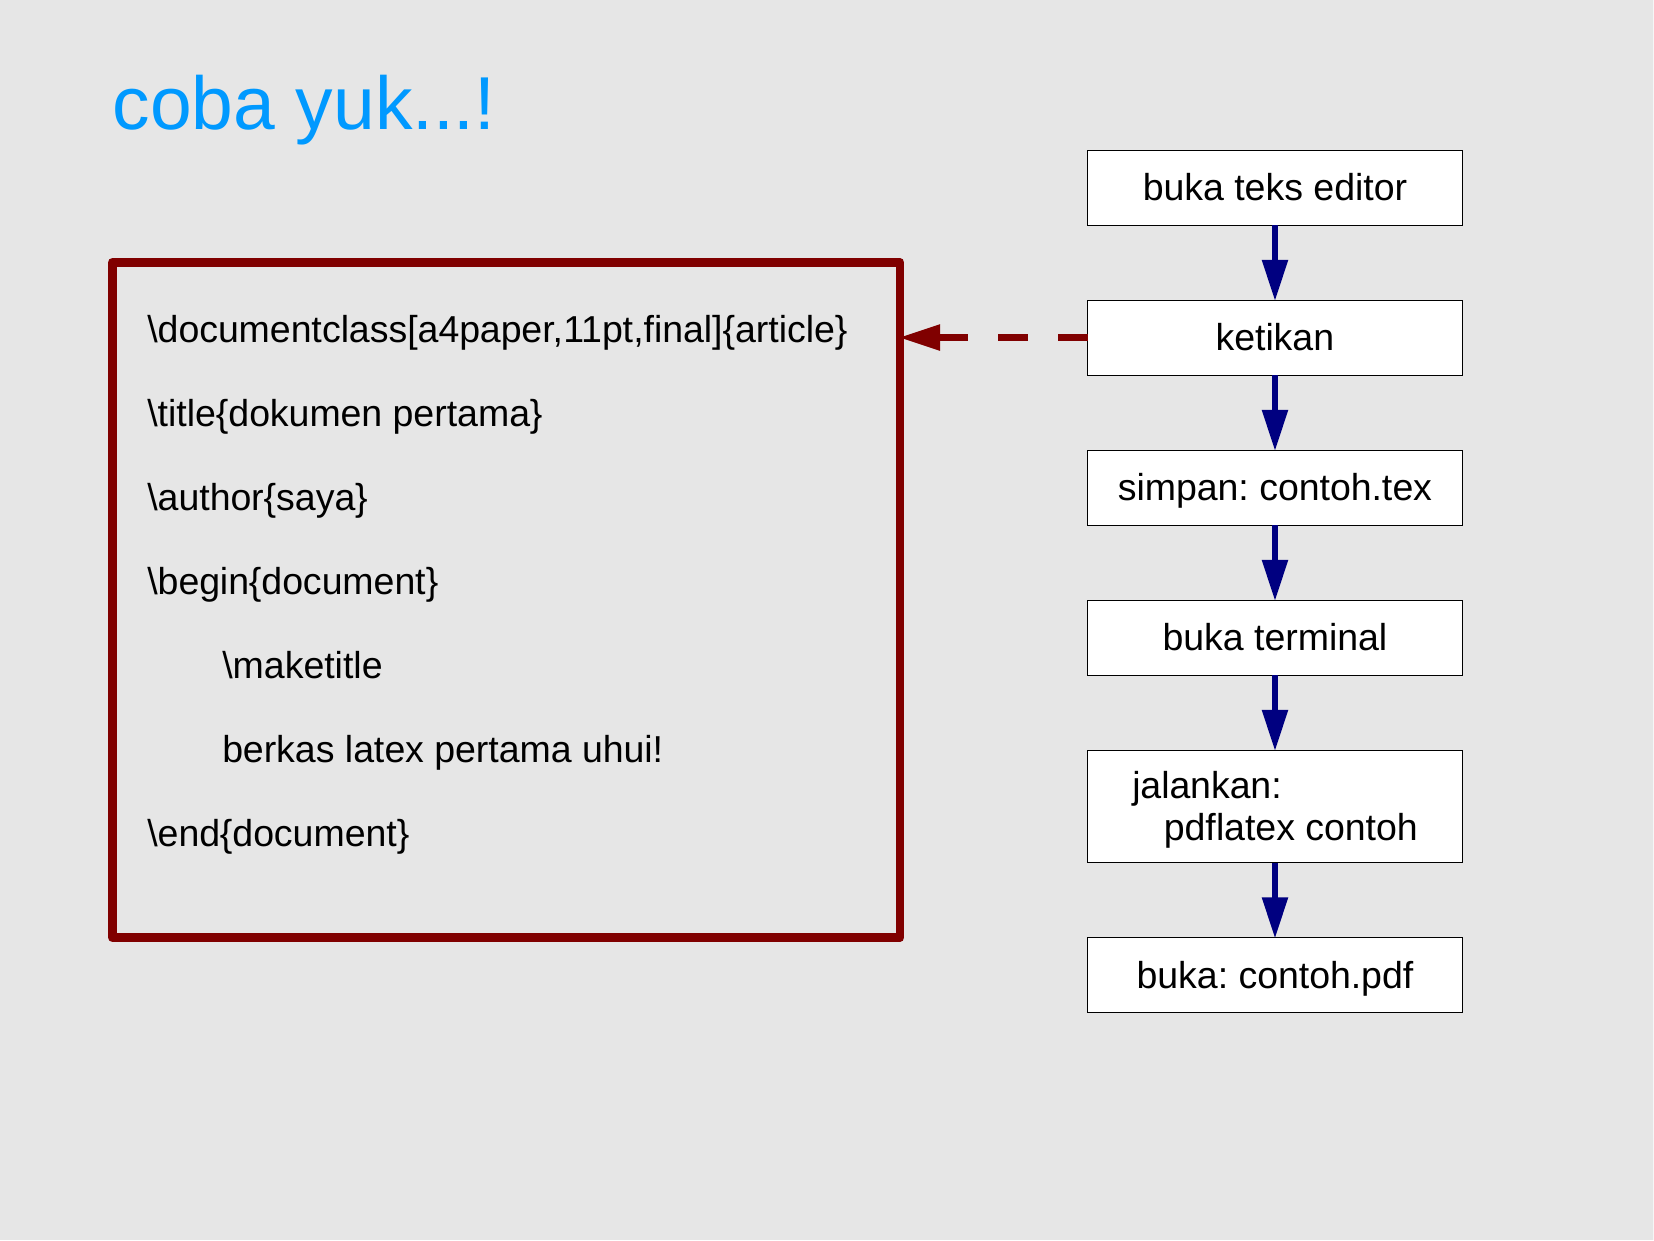

# coba yuk...!
buka teks editor
ketikan
\documentclass[a4paper,11pt,final]{article}
\title{dokumen pertama}
\author{saya}
\begin{document}
	\maketitle
	berkas latex pertama uhui!
\end{document}
simpan: contoh.tex
buka terminal
jalankan:
 pdflatex contoh
buka: contoh.pdf